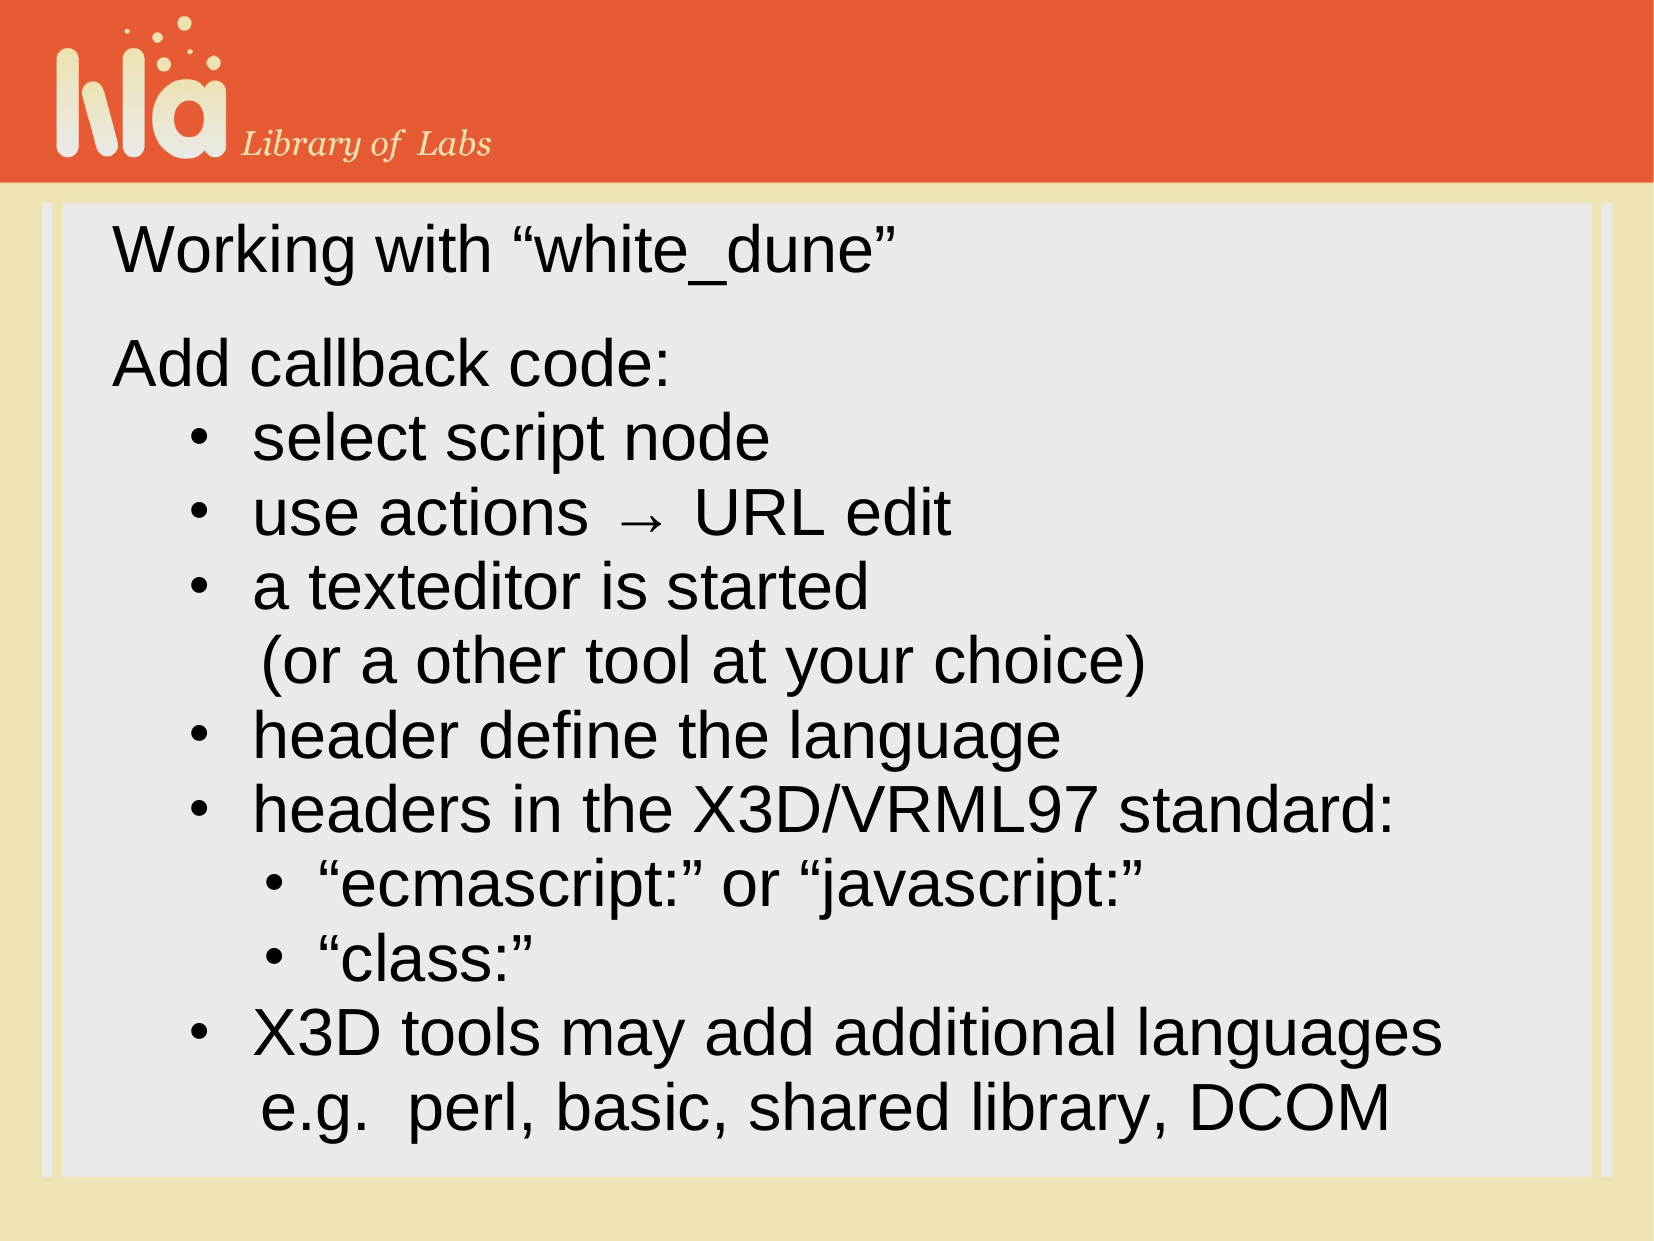

Working with “white_dune”
Add callback code:
 select script node
 use actions → URL edit
 a texteditor is started
	 (or a other tool at your choice)
 header define the language
 headers in the X3D/VRML97 standard:
 “ecmascript:” or “javascript:”
 “class:”
 X3D tools may add additional languages
		e.g. perl, basic, shared library, DCOM